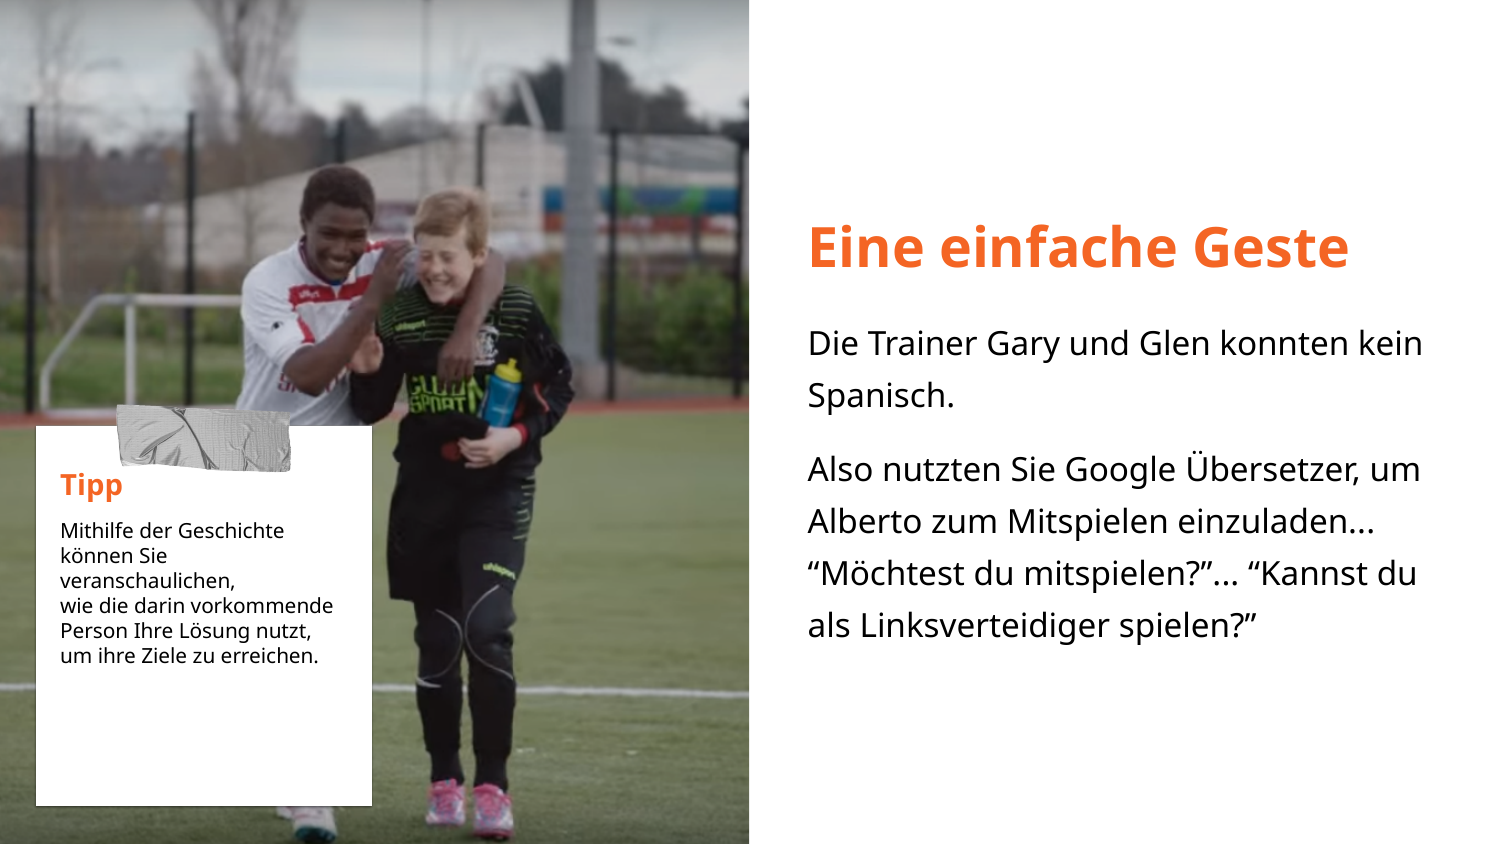

# Eine einfache Geste
Die Trainer Gary und Glen konnten kein Spanisch.
Also nutzten Sie Google Übersetzer, um Alberto zum Mitspielen einzuladen... “Möchtest du mitspielen?”... “Kannst du als Linksverteidiger spielen?”
Tipp
Mithilfe der Geschichte können Sie veranschaulichen,
wie die darin vorkommende Person Ihre Lösung nutzt,
um ihre Ziele zu erreichen.